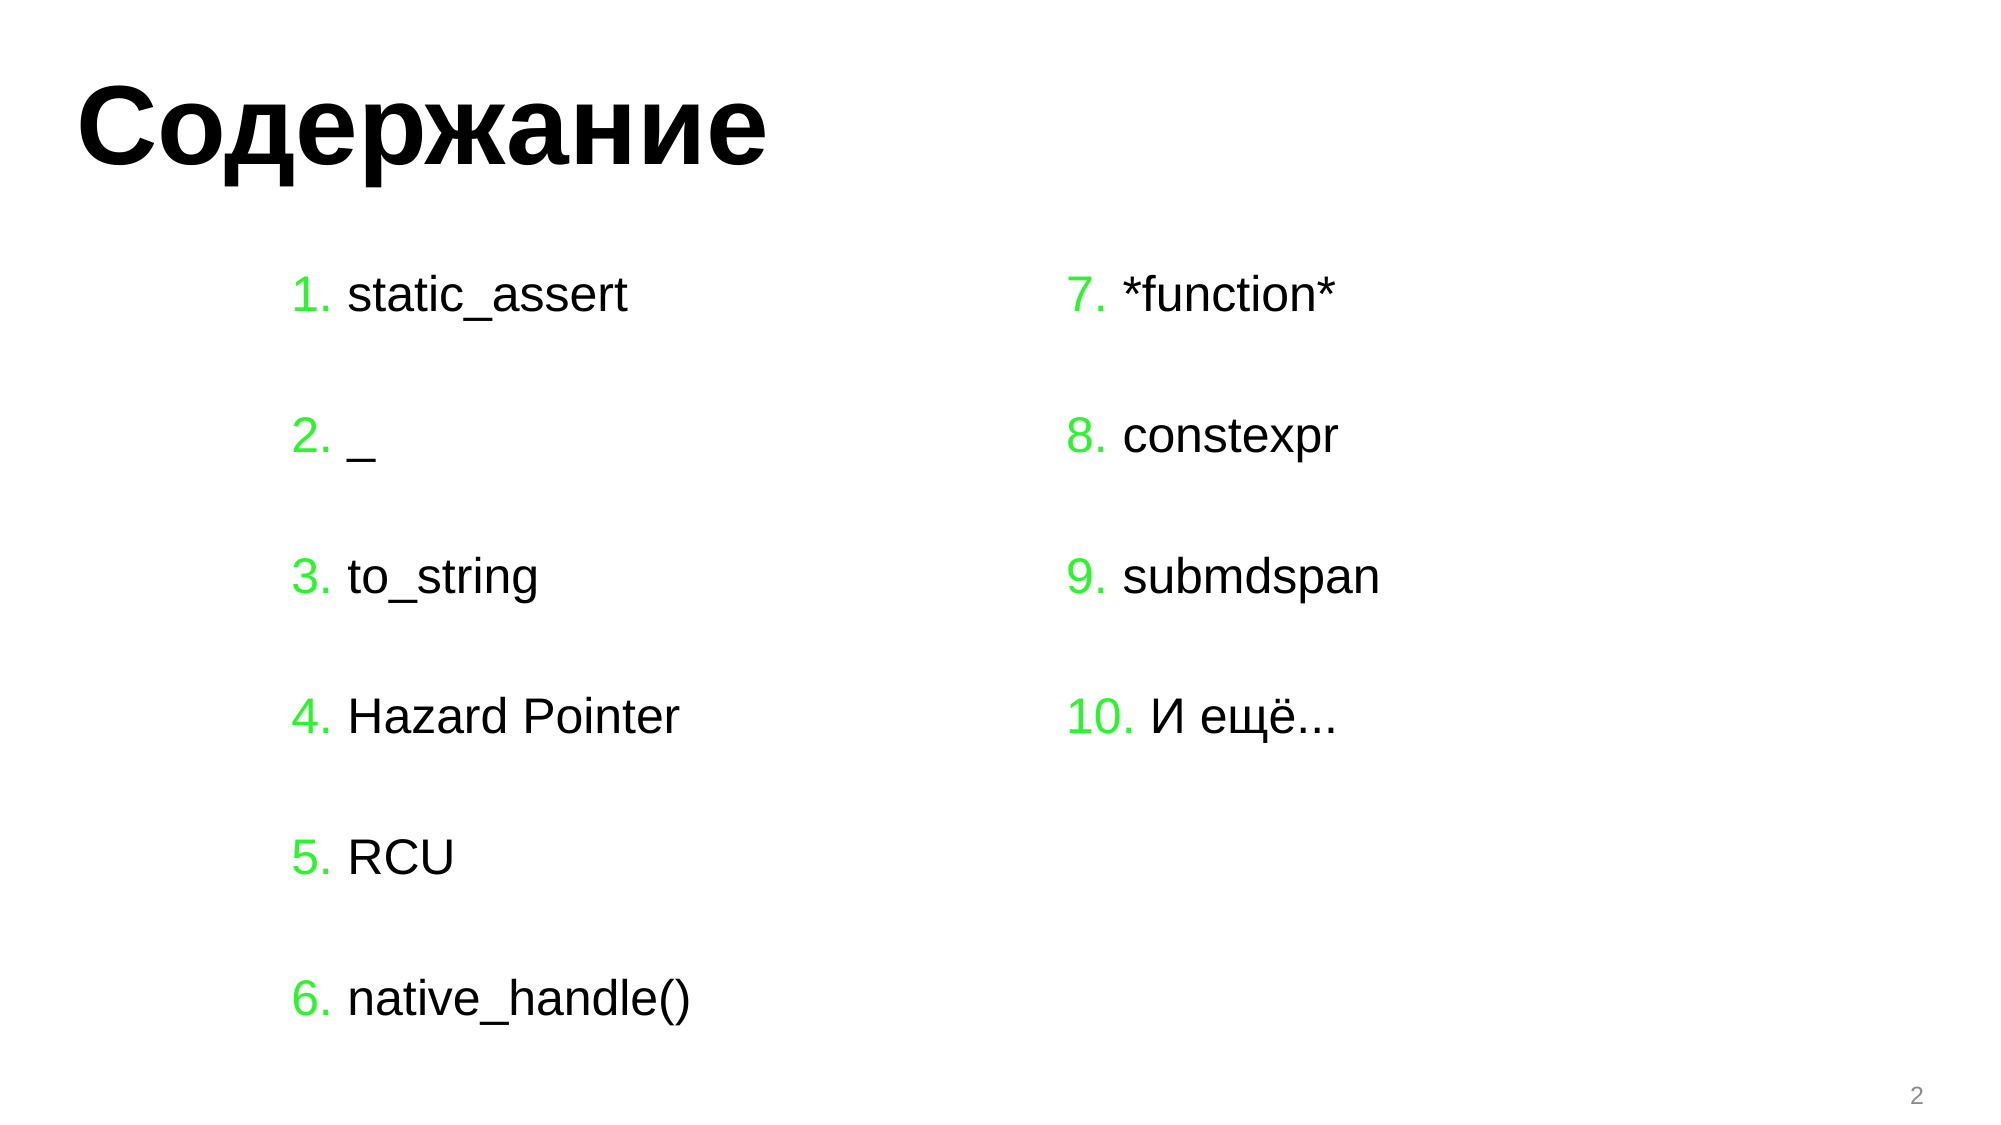

# Содержание
static_assert
_
to_string
Hazard Pointer
RCU
native_handle()
*function*
constexpr
submdspan
 И ещё...
2